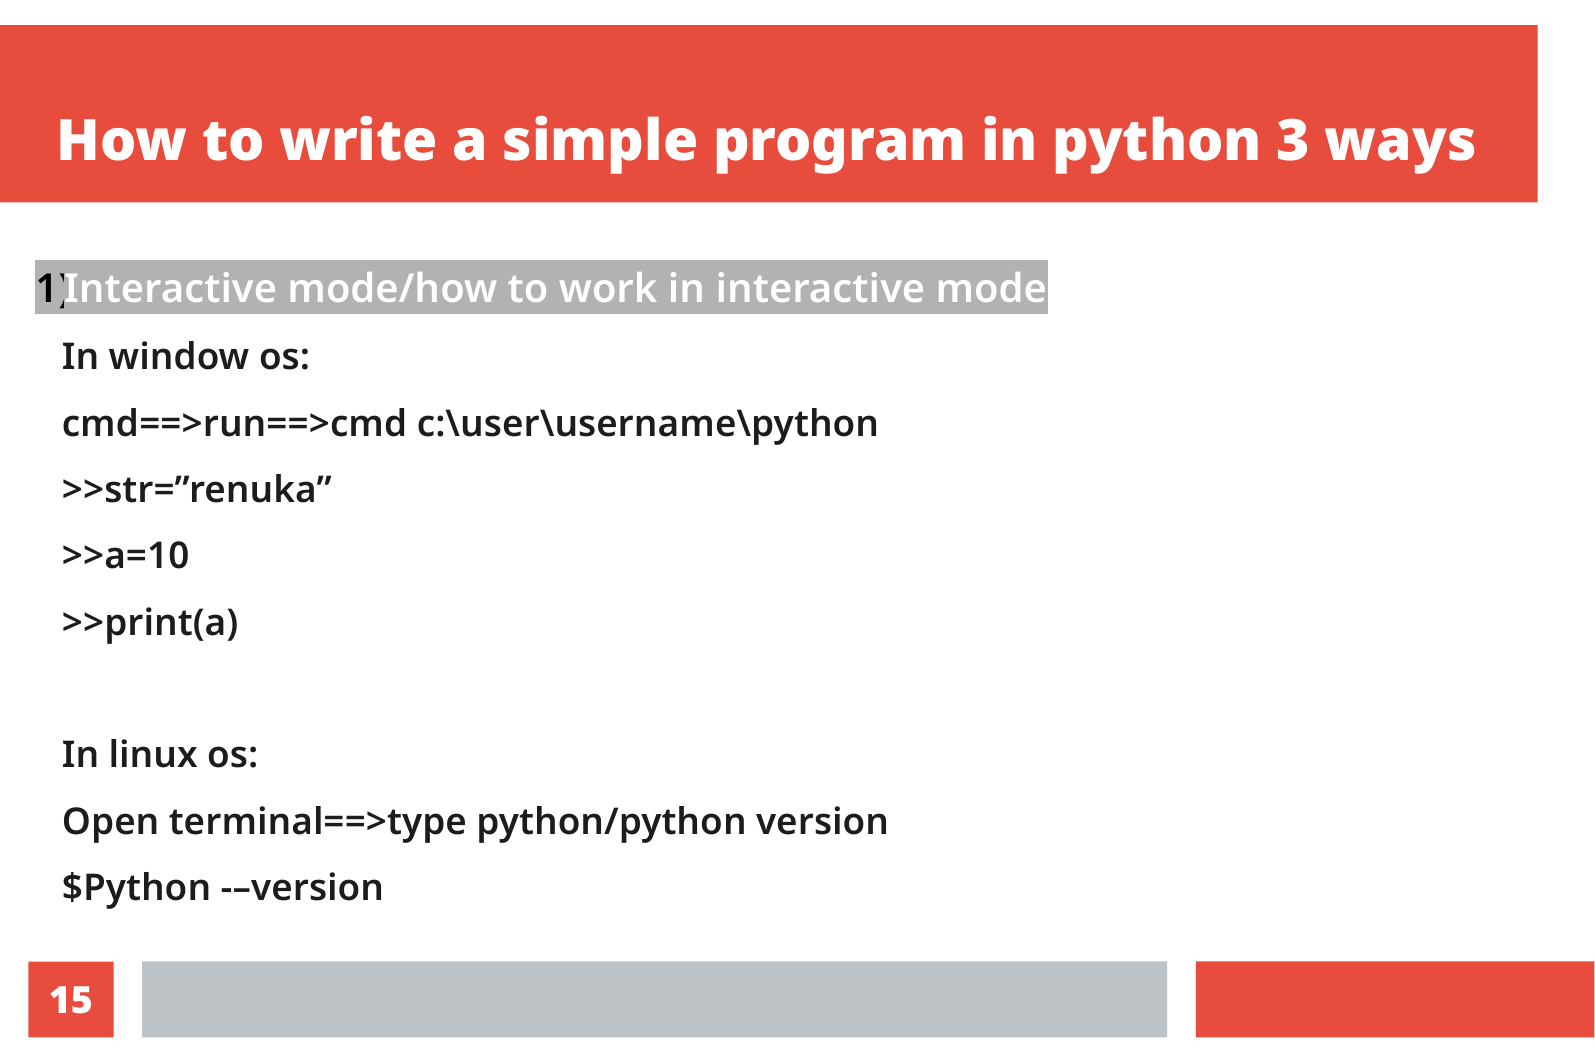

# How to write a simple program in python 3 ways
Interactive mode/how to work in interactive mode
In window os:
cmd==>run==>cmd c:\user\username\python
>>str=”renuka”
>>a=10
>>print(a)
In linux os:
Open terminal==>type python/python version
$Python -–version
15